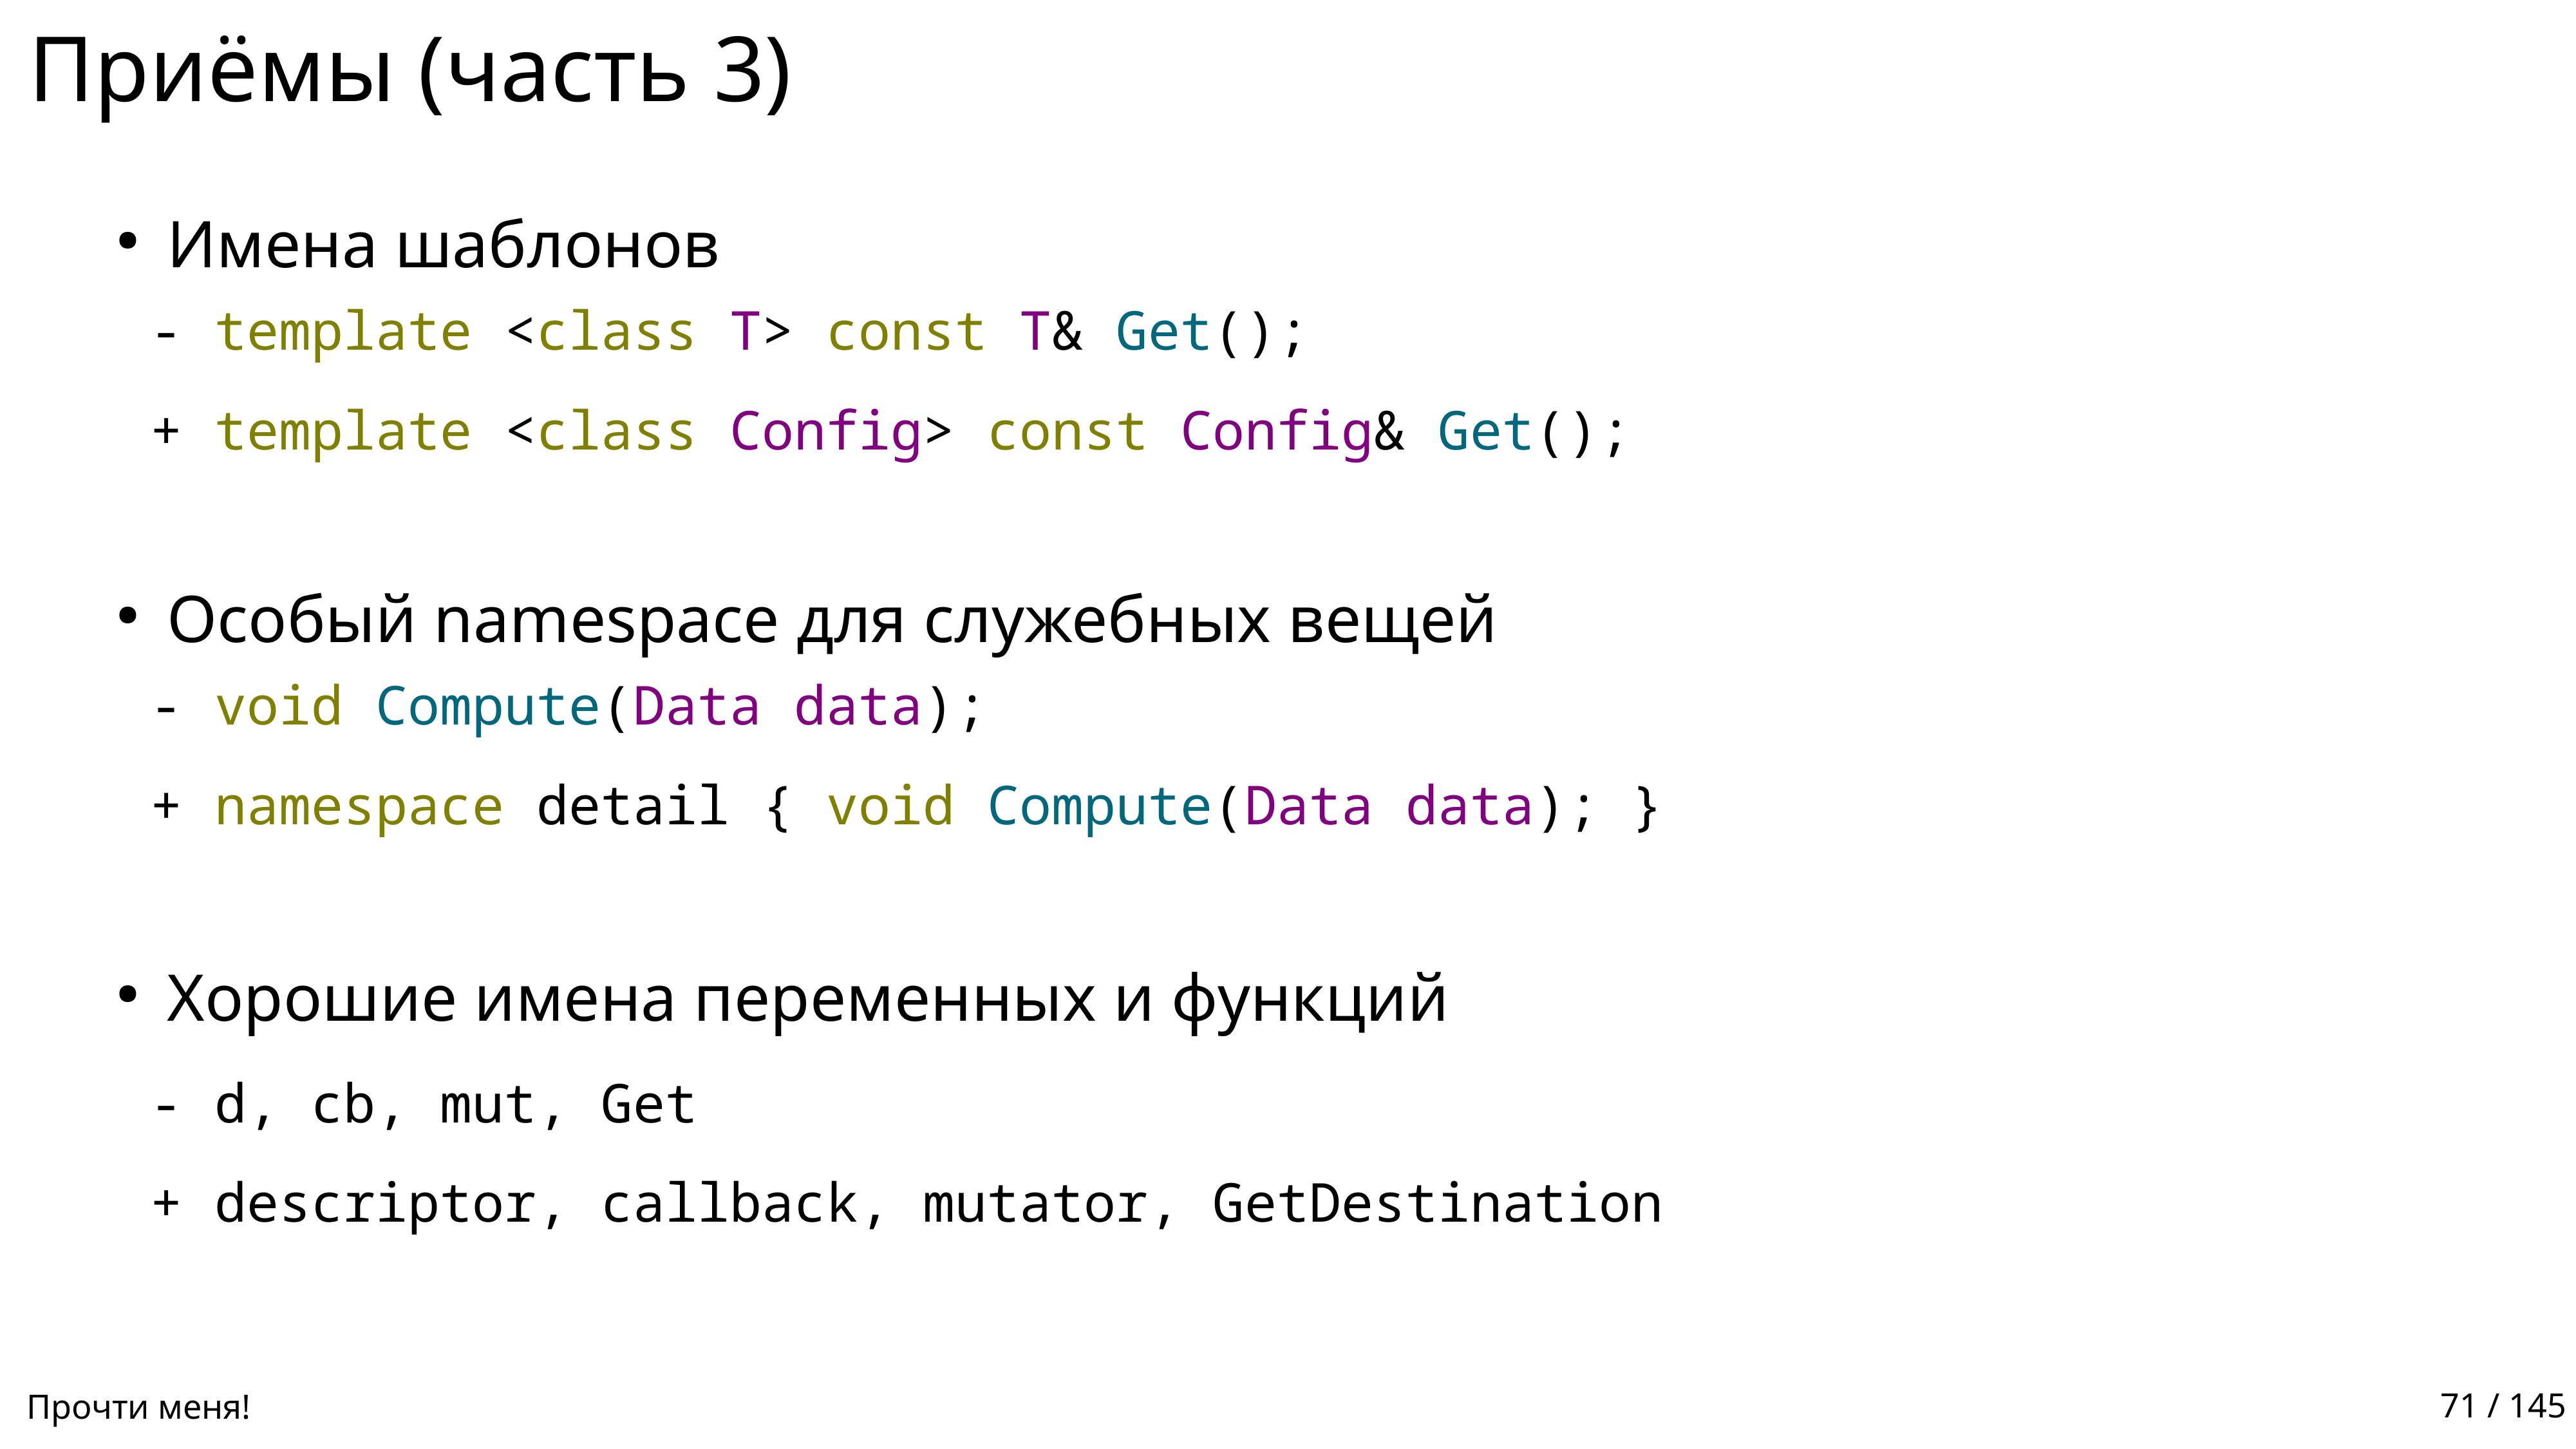

Приёмы (часть 3)
# Имена шаблонов
- template <class T> const T& Get();
+ template <class Config> const Config& Get();
 Особый namespace для служебных вещей
- void Compute(Data data);
+ namespace detail { void Compute(Data data); }
 Хорошие имена переменных и функций
- d, cb, mut, Get
+ descriptor, callback, mutator, GetDestination
Прочти меня!